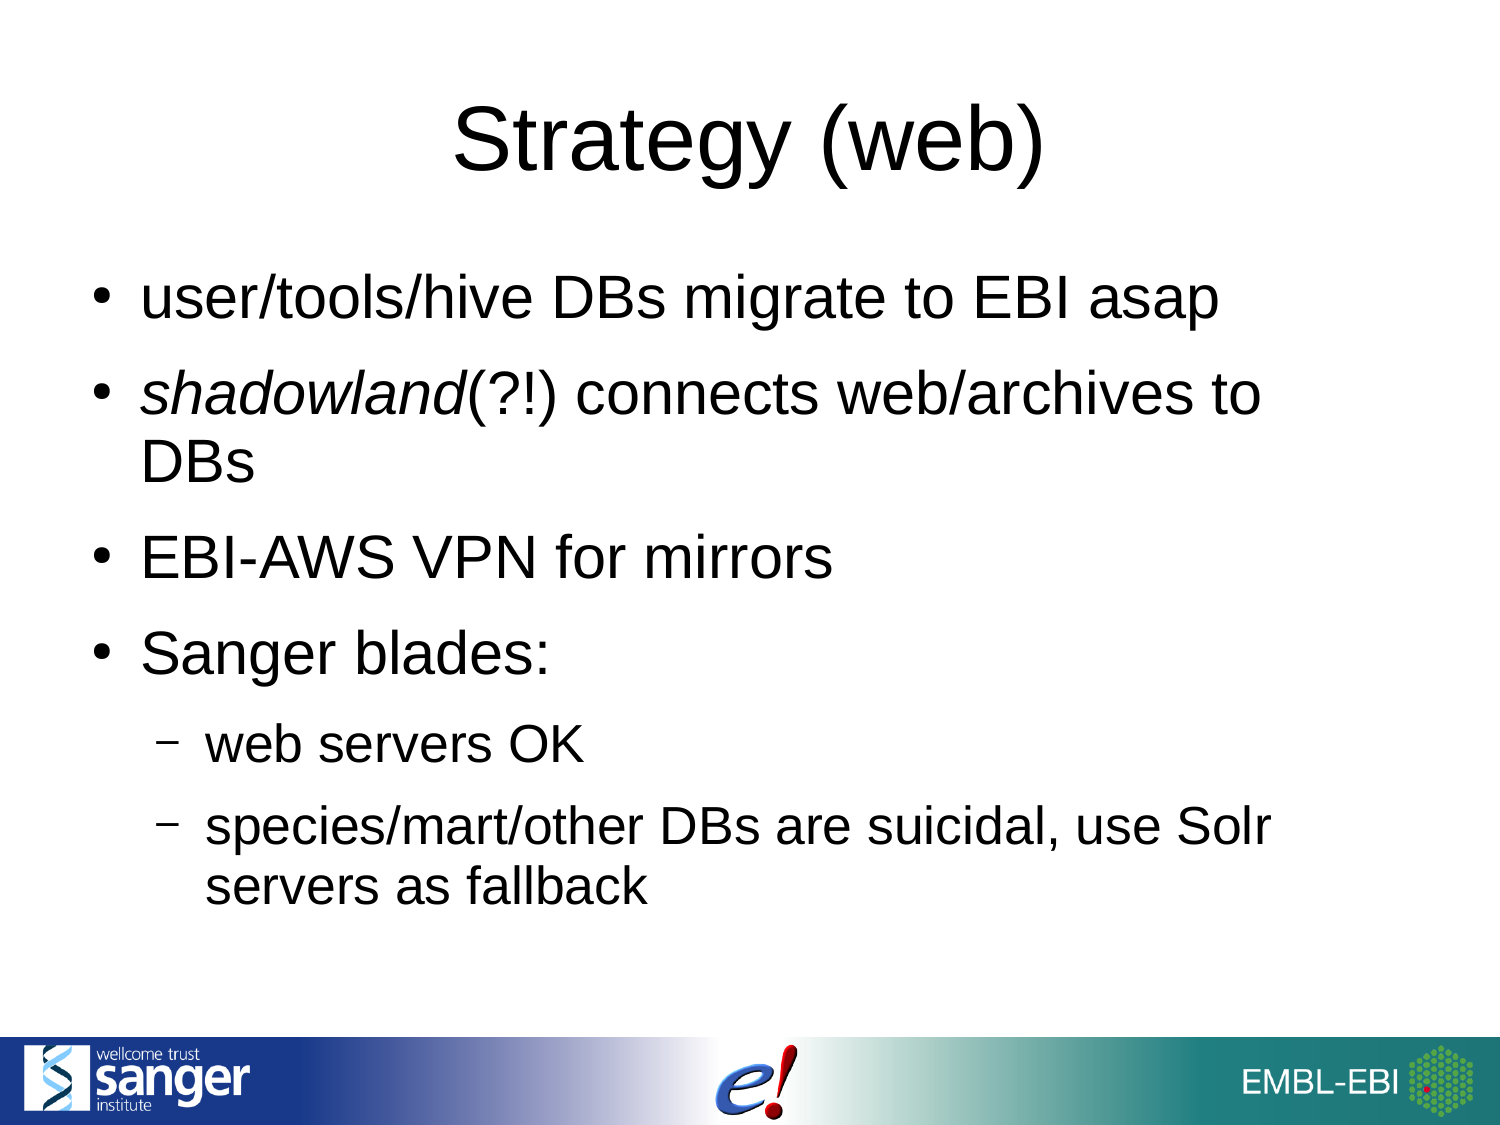

# Strategy (web)
user/tools/hive DBs migrate to EBI asap
shadowland(?!) connects web/archives to DBs
EBI-AWS VPN for mirrors
Sanger blades:
web servers OK
species/mart/other DBs are suicidal, use Solr servers as fallback